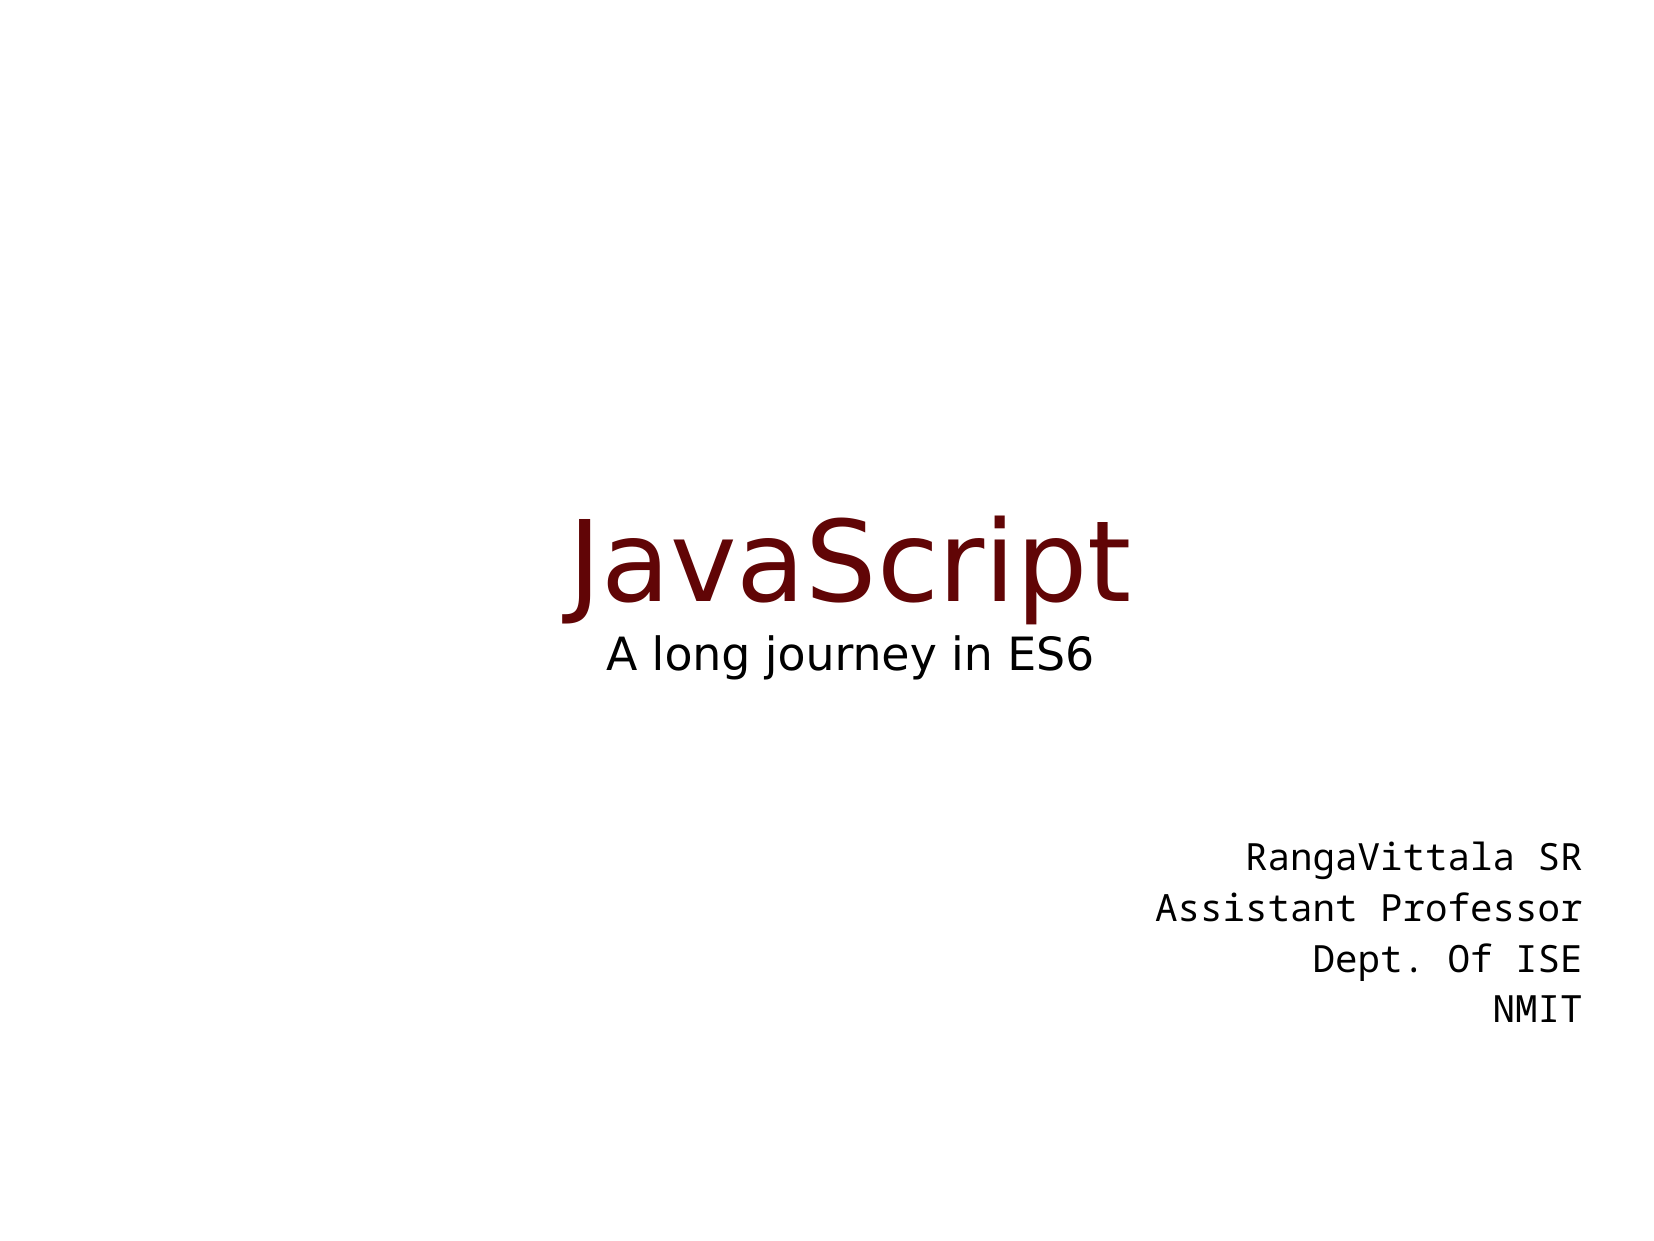

# JavaScript
A long journey in ES6
RangaVittala SR
Assistant Professor
Dept. Of ISE
NMIT